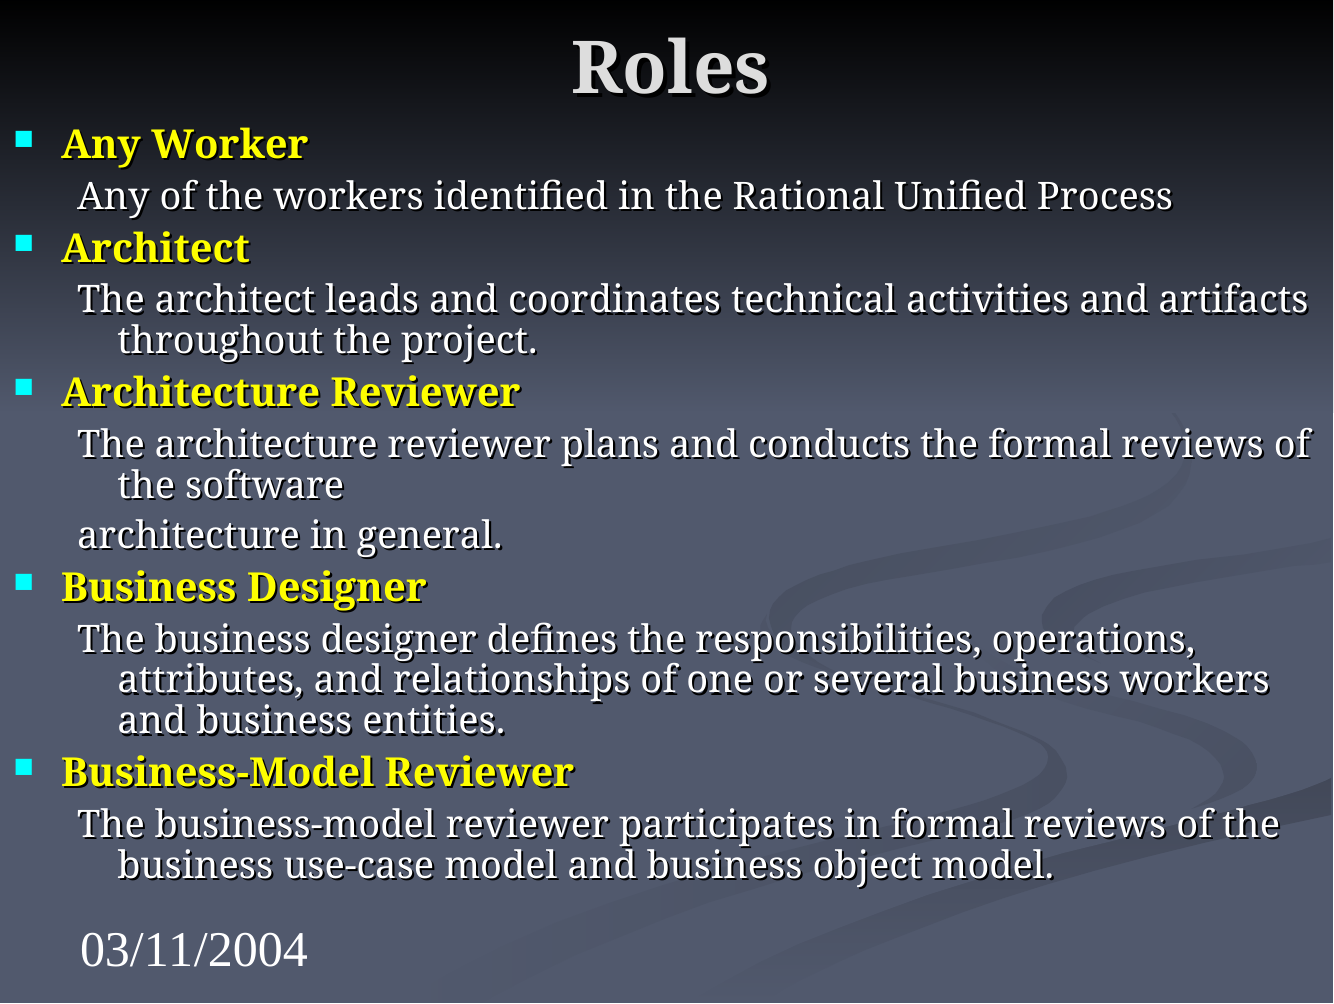

# Roles
Any Worker
Any of the workers identified in the Rational Unified Process
Architect
The architect leads and coordinates technical activities and artifacts throughout the project.
Architecture Reviewer
The architecture reviewer plans and conducts the formal reviews of the software
architecture in general.
Business Designer
The business designer defines the responsibilities, operations, attributes, and relationships of one or several business workers and business entities.
Business-Model Reviewer
The business-model reviewer participates in formal reviews of the business use-case model and business object model.
03/11/2004